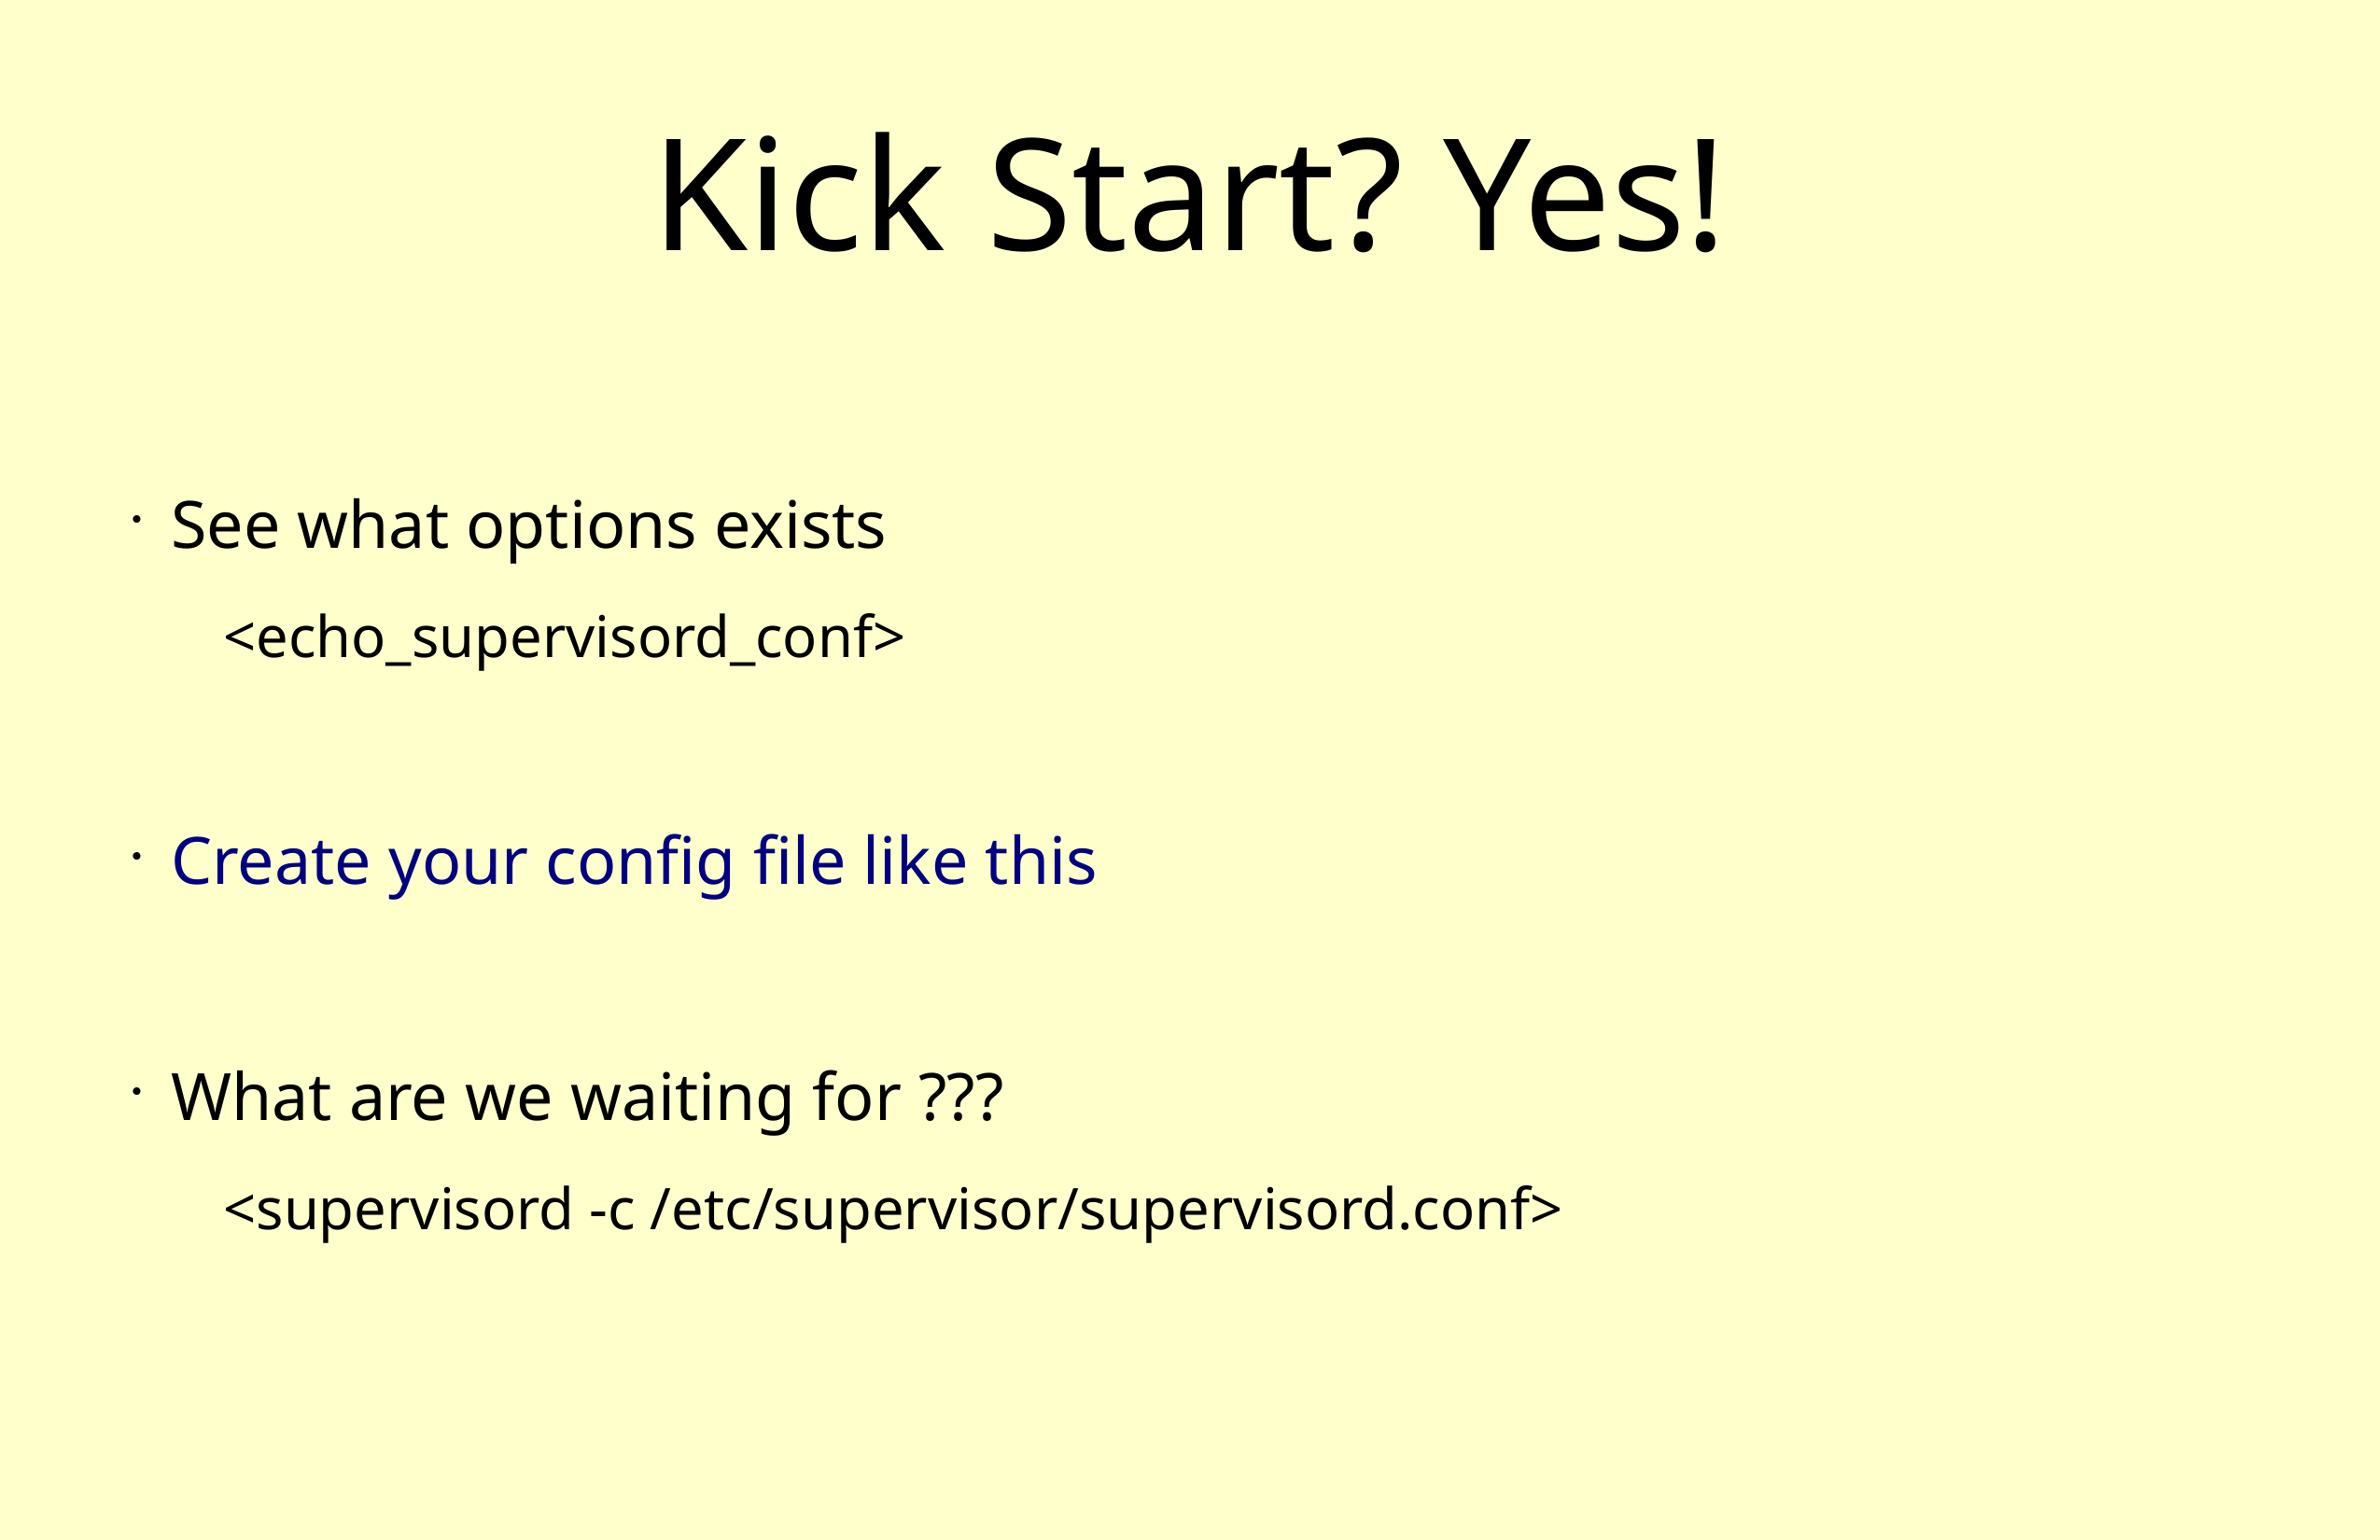

# Kick Start? Yes!
See what options exists
<echo_supervisord_conf>
Create your config file like this
What are we waiting for ???
<supervisord -c /etc/supervisor/supervisord.conf>